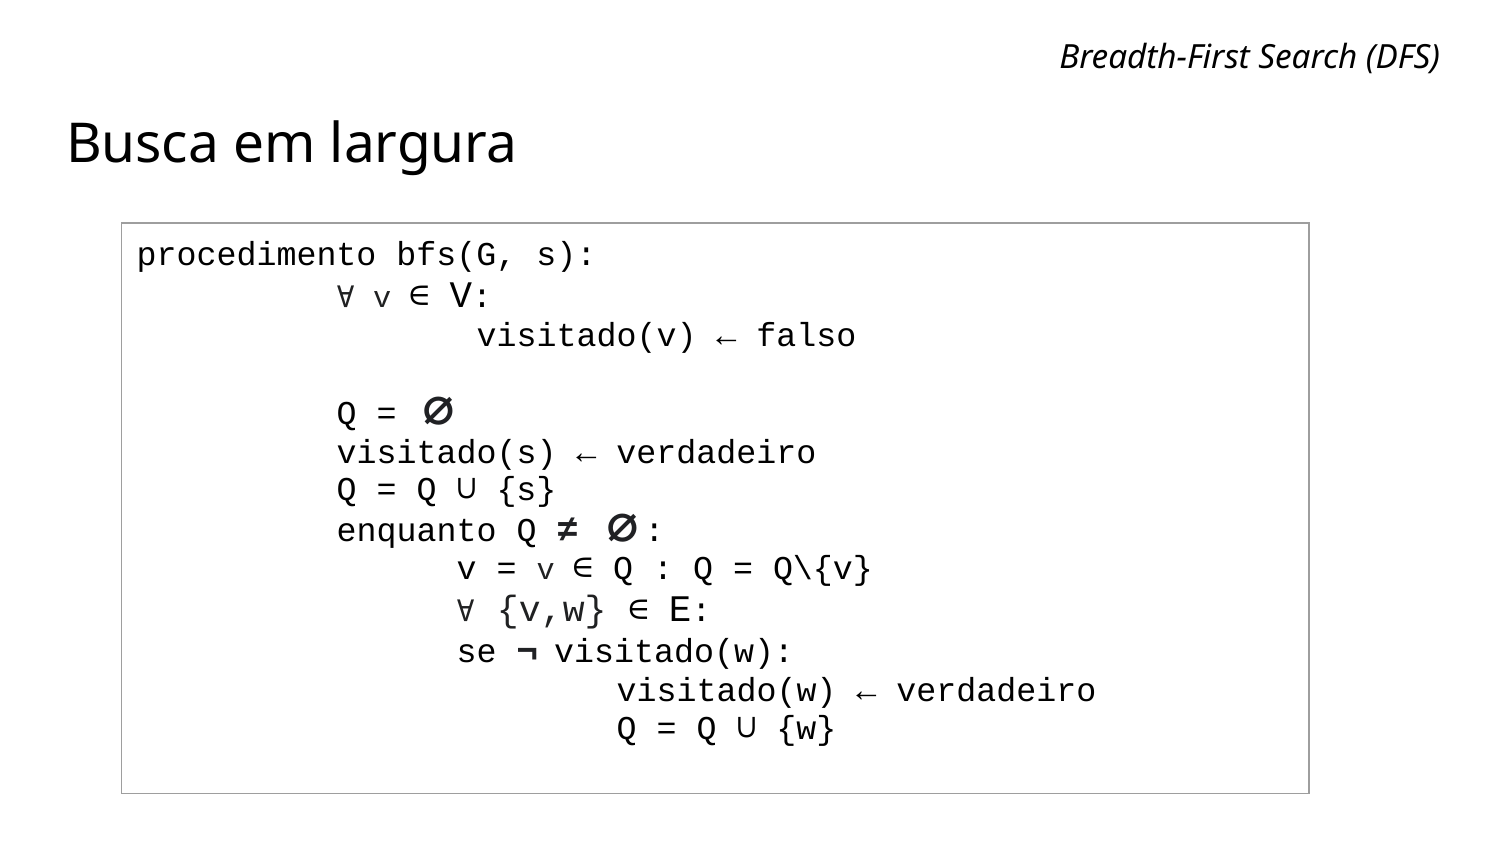

Breadth-First Search (DFS)
# Busca em largura
| procedimento bfs(G, s): ∀ v ∈ V: visitado(v) ← falso Q = ∅ visitado(s) ← verdadeiro Q = Q ∪ {s} enquanto Q ≠ ∅: v = v ∈ Q : Q = Q\{v} ∀ {v,w} ∈ E: se ¬ visitado(w): visitado(w) ← verdadeiro Q = Q ∪ {w} |
| --- |